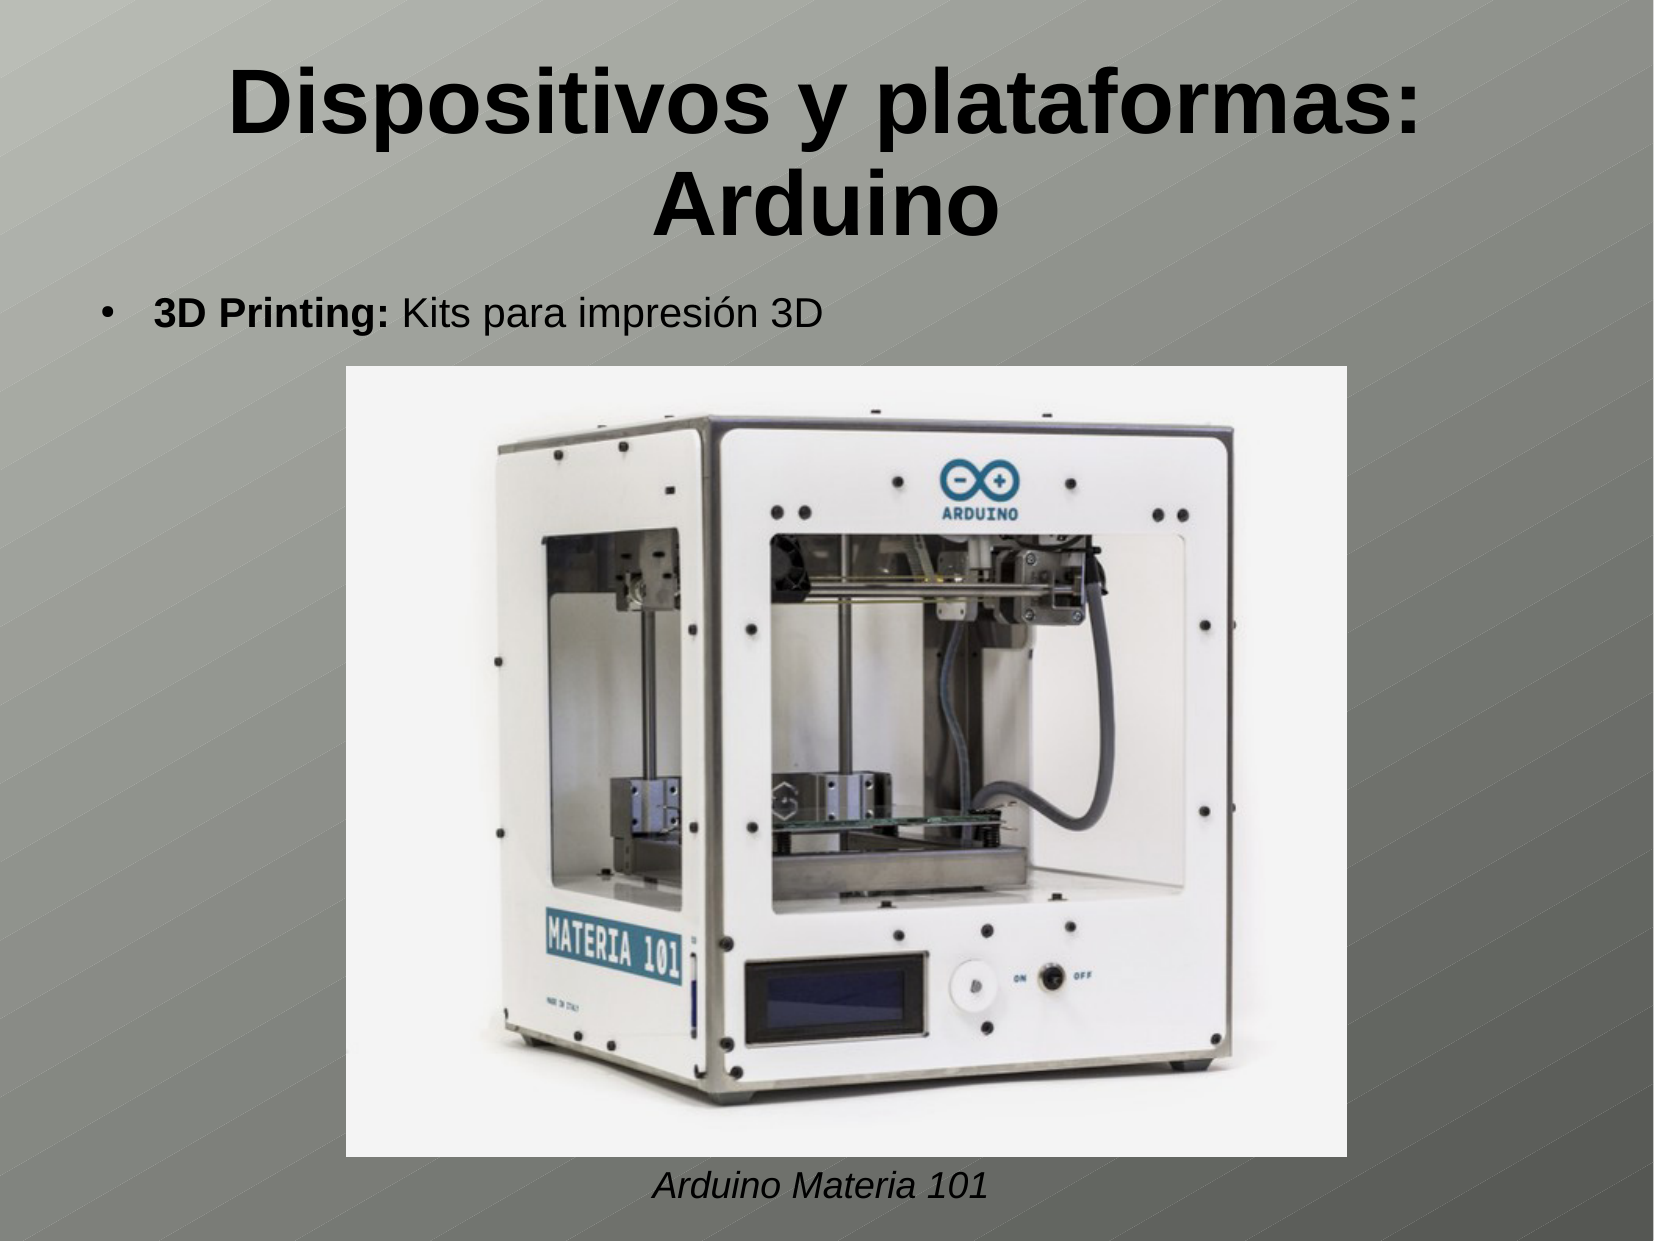

# Dispositivos y plataformas: Arduino
3D Printing: Kits para impresión 3D
Arduino Materia 101